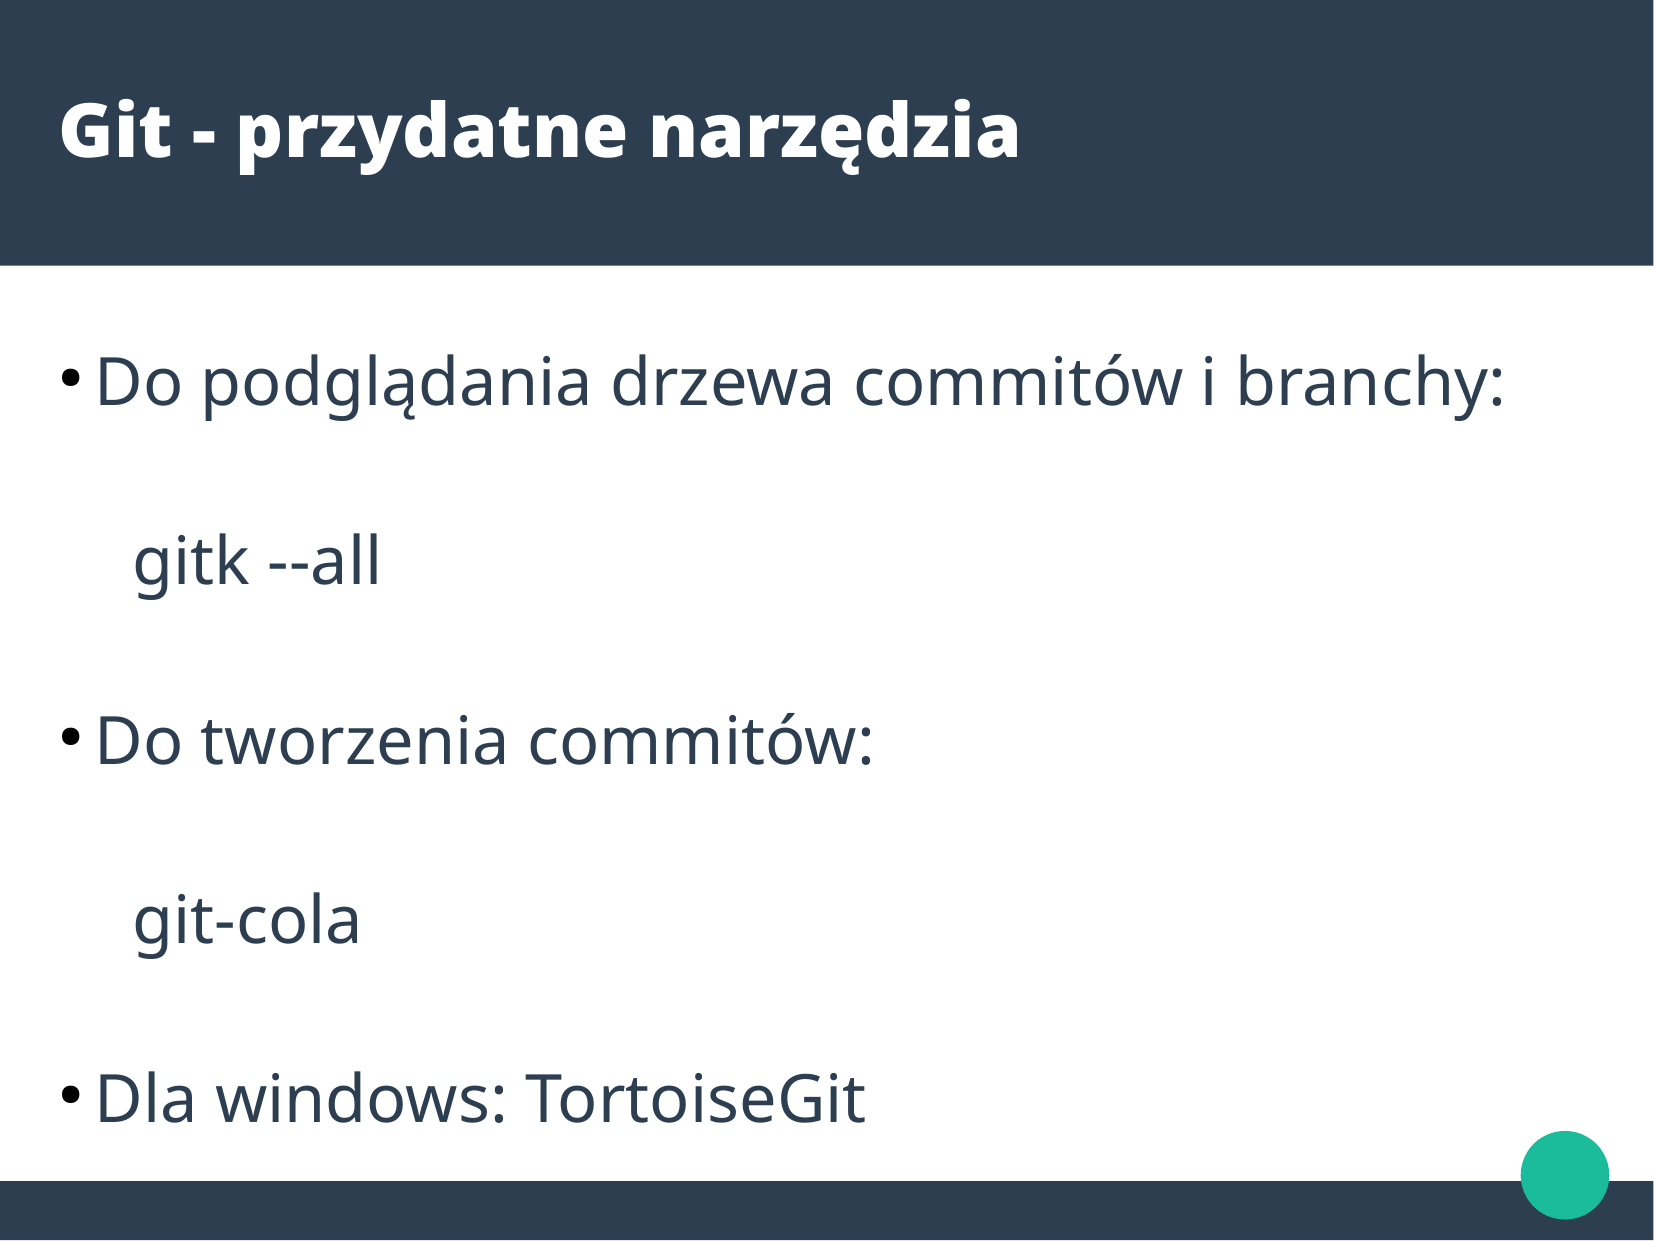

# Git - przydatne narzędzia
Do podglądania drzewa commitów i branchy:
	gitk --all
Do tworzenia commitów:
	git-cola
Dla windows: TortoiseGit